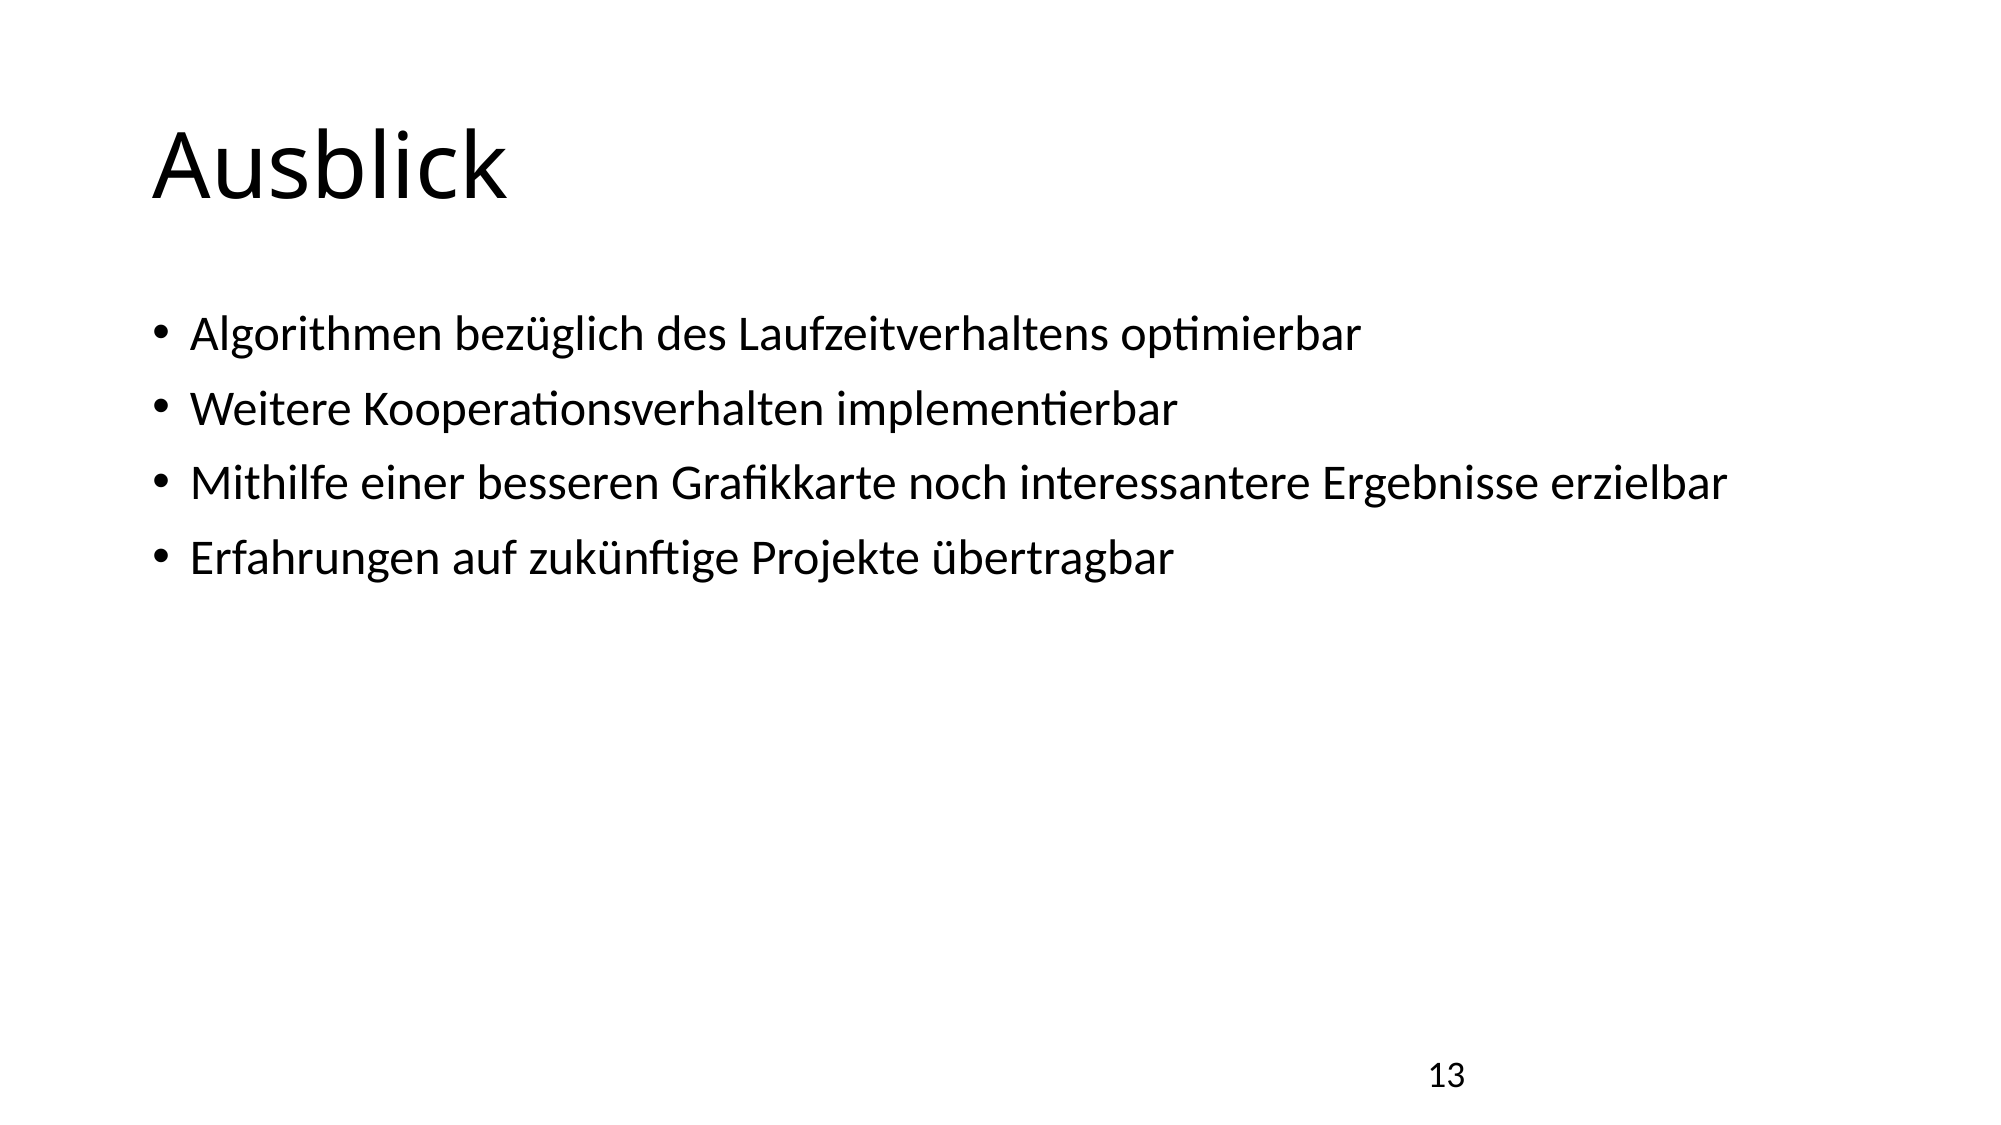

# Ausblick
Algorithmen bezüglich des Laufzeitverhaltens optimierbar
Weitere Kooperationsverhalten implementierbar
Mithilfe einer besseren Grafikkarte noch interessantere Ergebnisse erzielbar
Erfahrungen auf zukünftige Projekte übertragbar